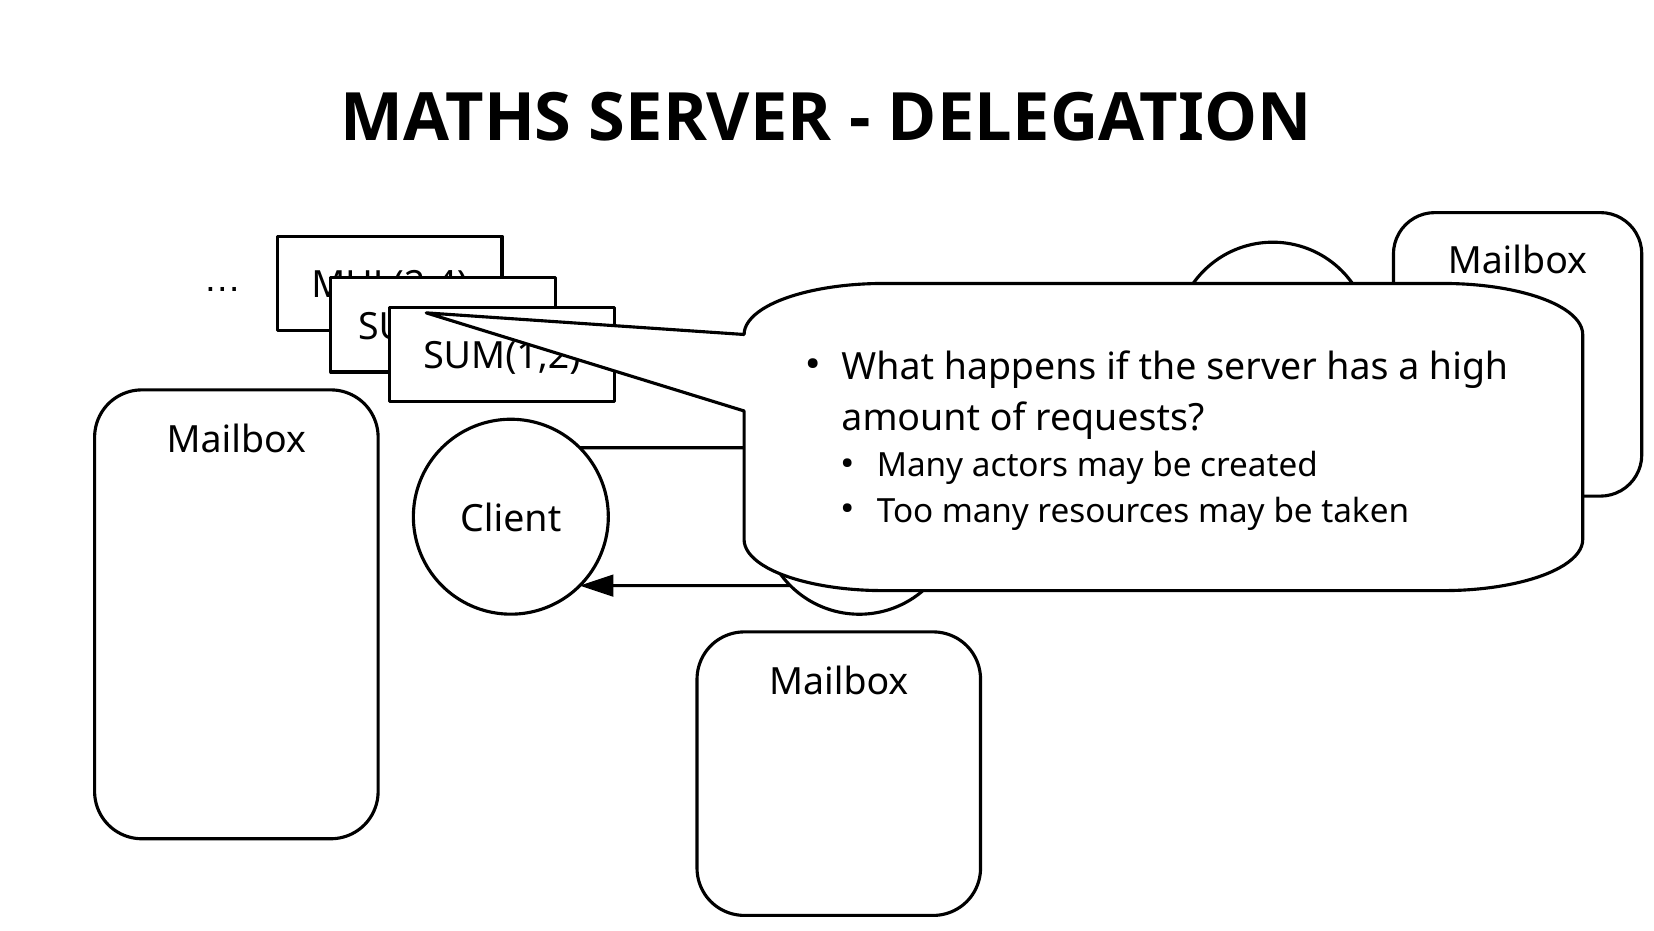

# MATHS SERVER - DELEGATION
Mailbox
MUL(2,4)
Worker
…
SUB(0,23)
SUM(1,2)
What happens if the server has a high amount of requests?
Many actors may be created
Too many resources may be taken
Mailbox
Client
Maths
Server
Mailbox